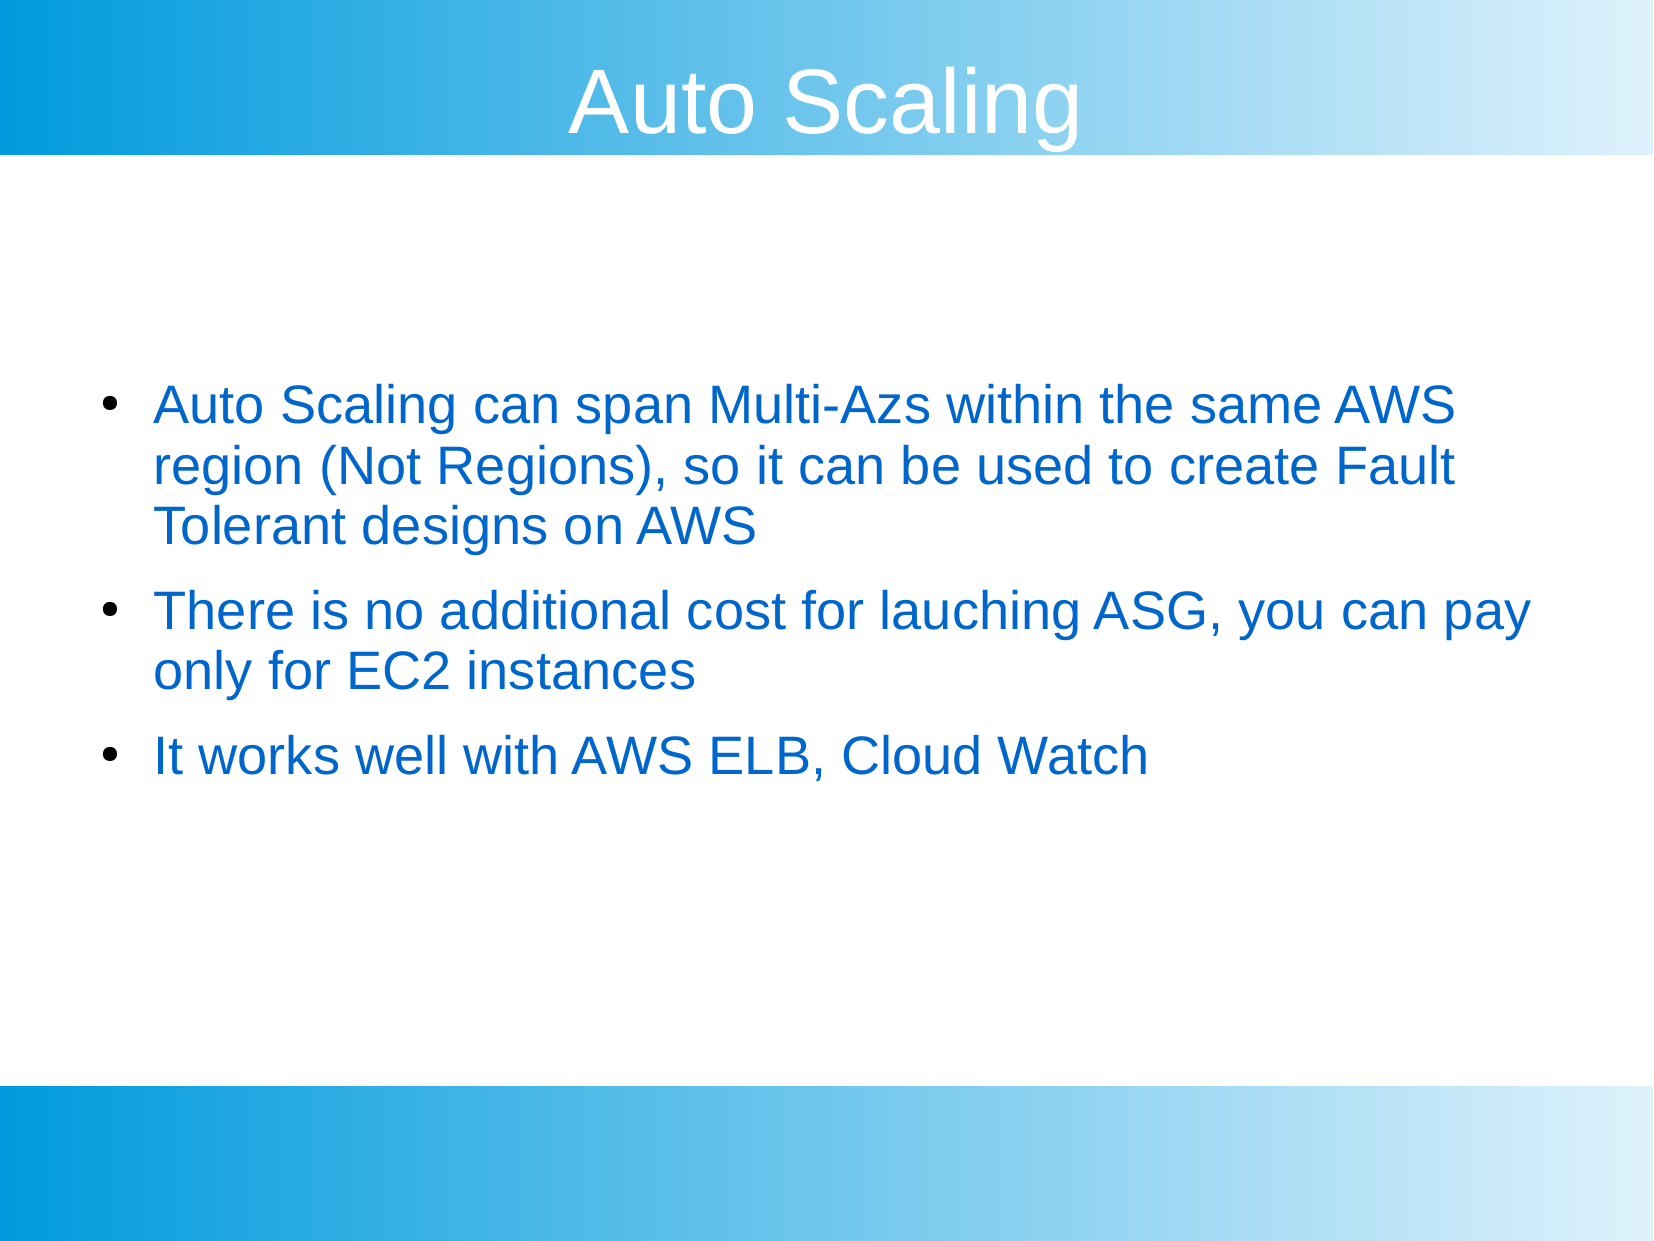

# Auto Scaling
Auto Scaling can span Multi-Azs within the same AWS region (Not Regions), so it can be used to create Fault Tolerant designs on AWS
There is no additional cost for lauching ASG, you can pay only for EC2 instances
It works well with AWS ELB, Cloud Watch